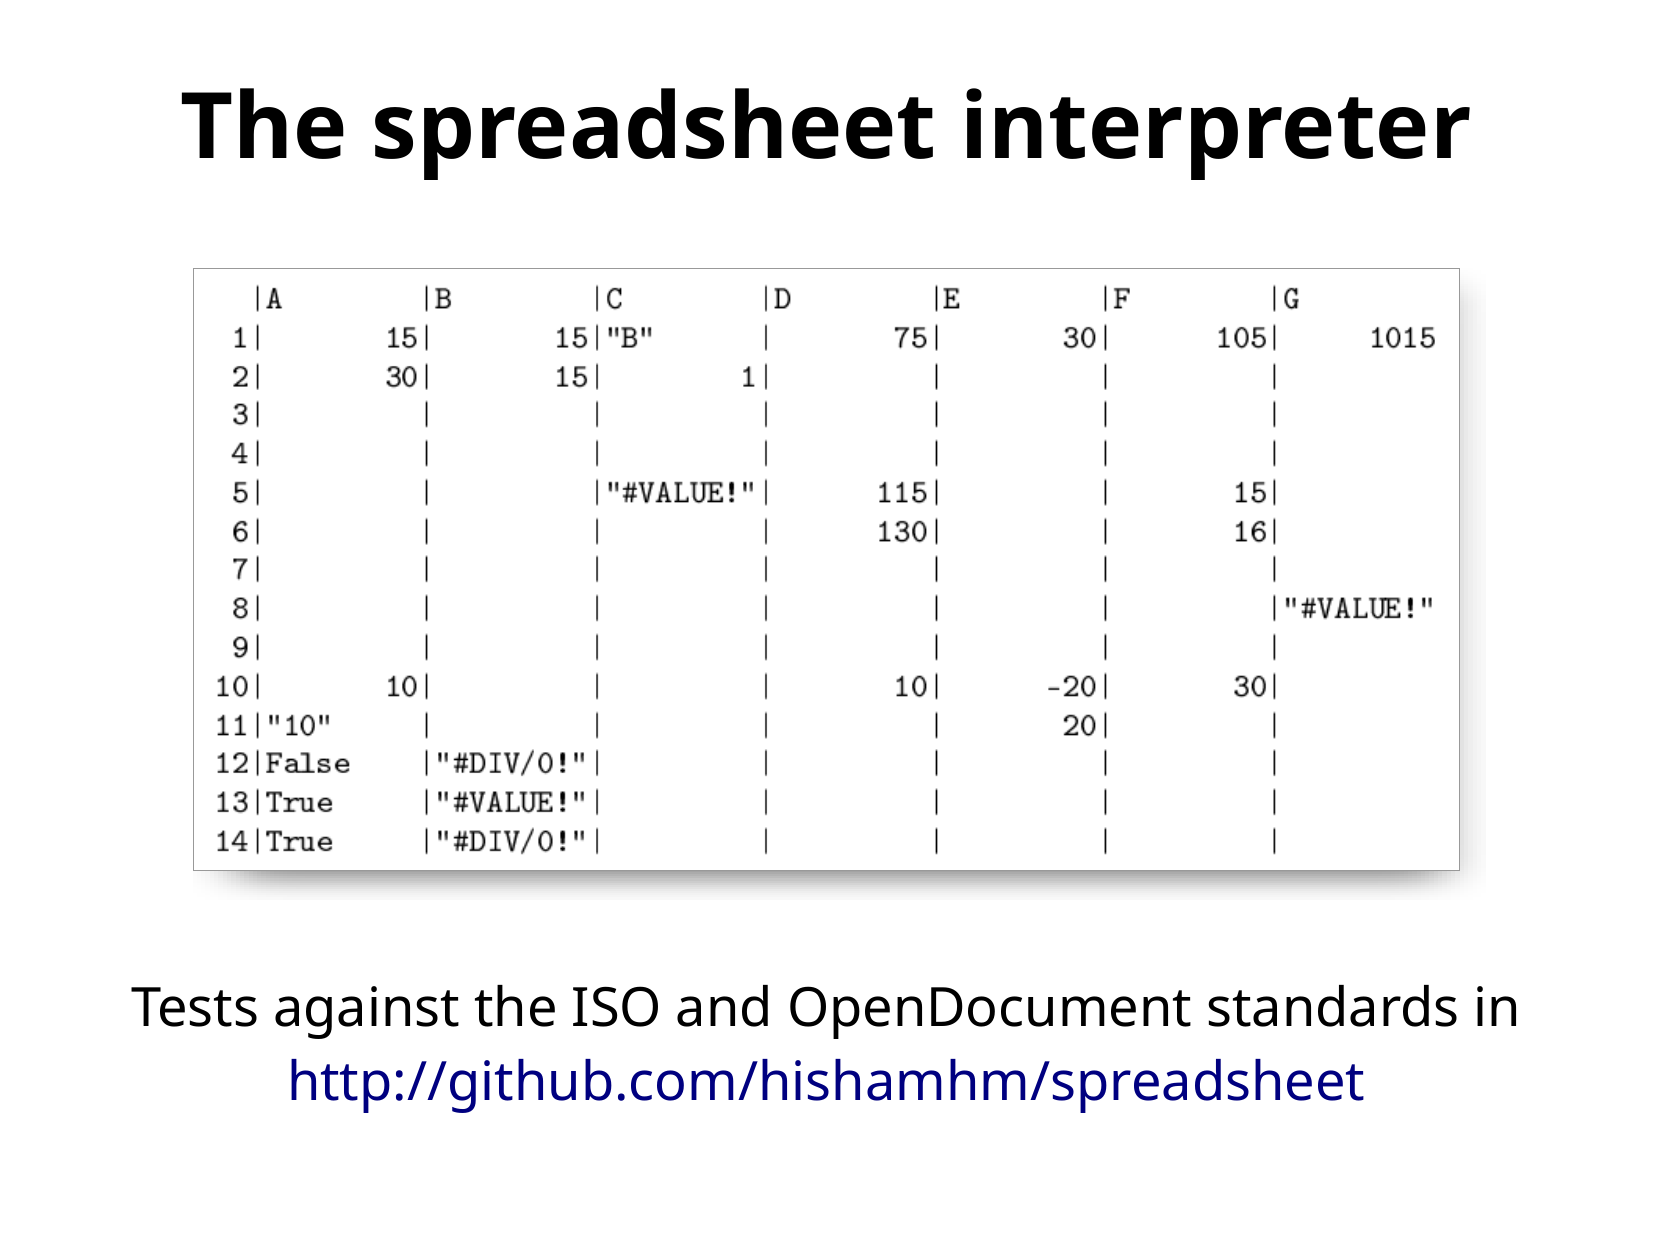

# The spreadsheet interpreter
Tests against the ISO and OpenDocument standards in
http://github.com/hishamhm/spreadsheet